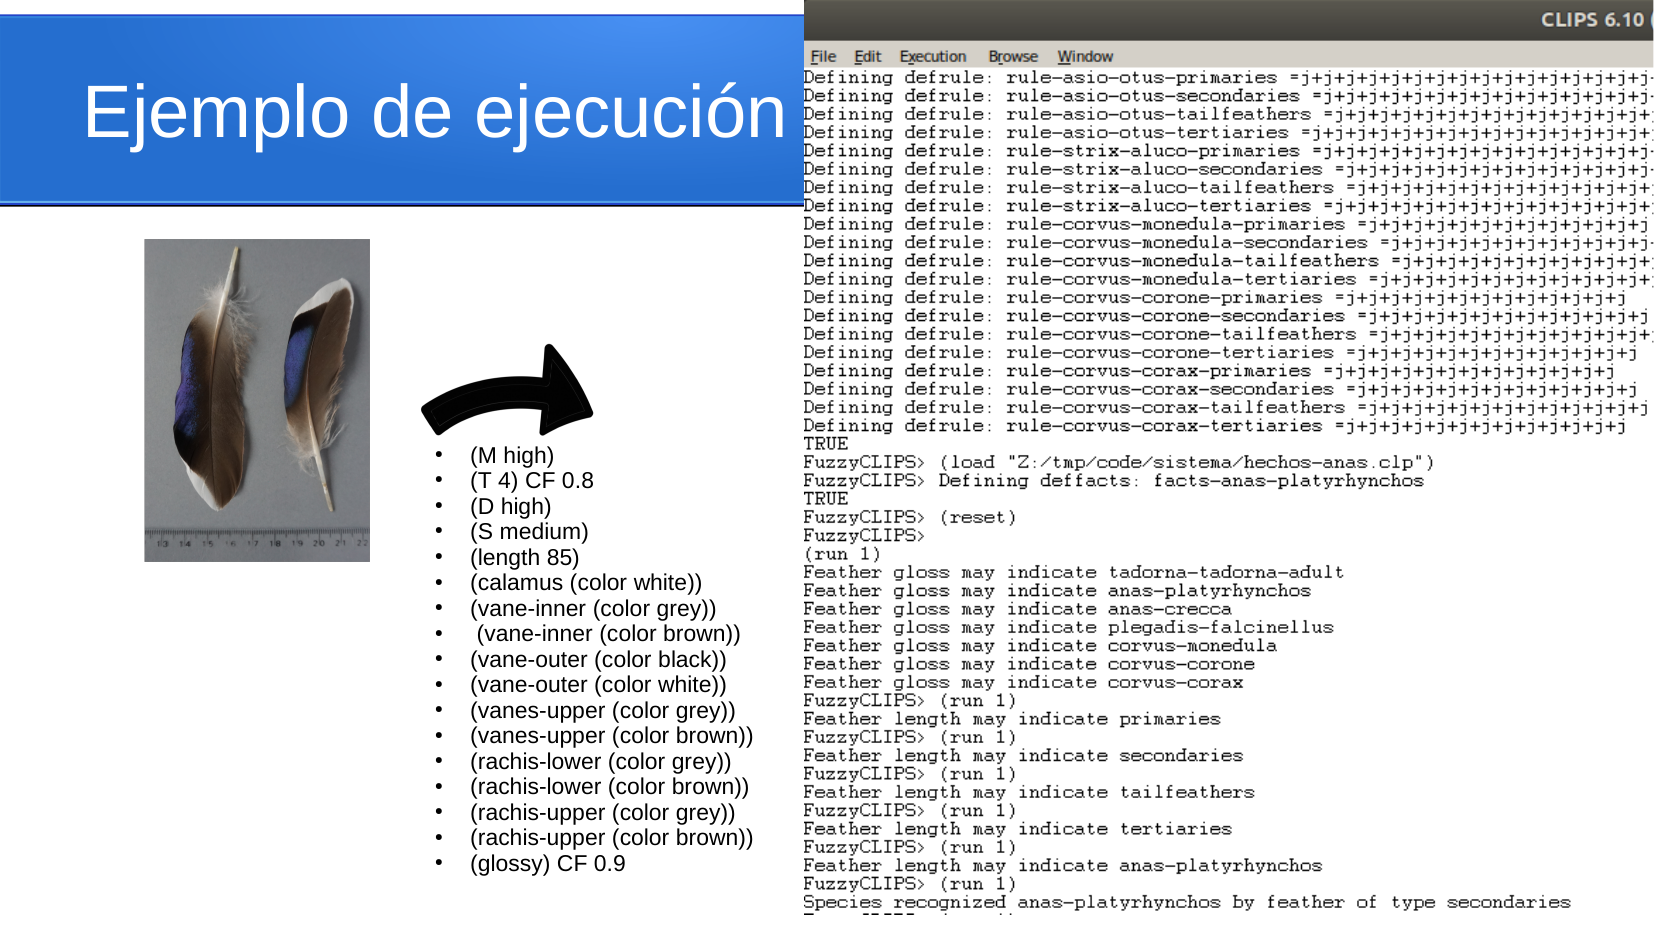

# Ejemplo de ejecución
(M high)
(T 4) CF 0.8
(D high)
(S medium)
(length 85)
(calamus (color white))
(vane-inner (color grey))
 (vane-inner (color brown))
(vane-outer (color black))
(vane-outer (color white))
(vanes-upper (color grey))
(vanes-upper (color brown))
(rachis-lower (color grey))
(rachis-lower (color brown))
(rachis-upper (color grey))
(rachis-upper (color brown))
(glossy) CF 0.9